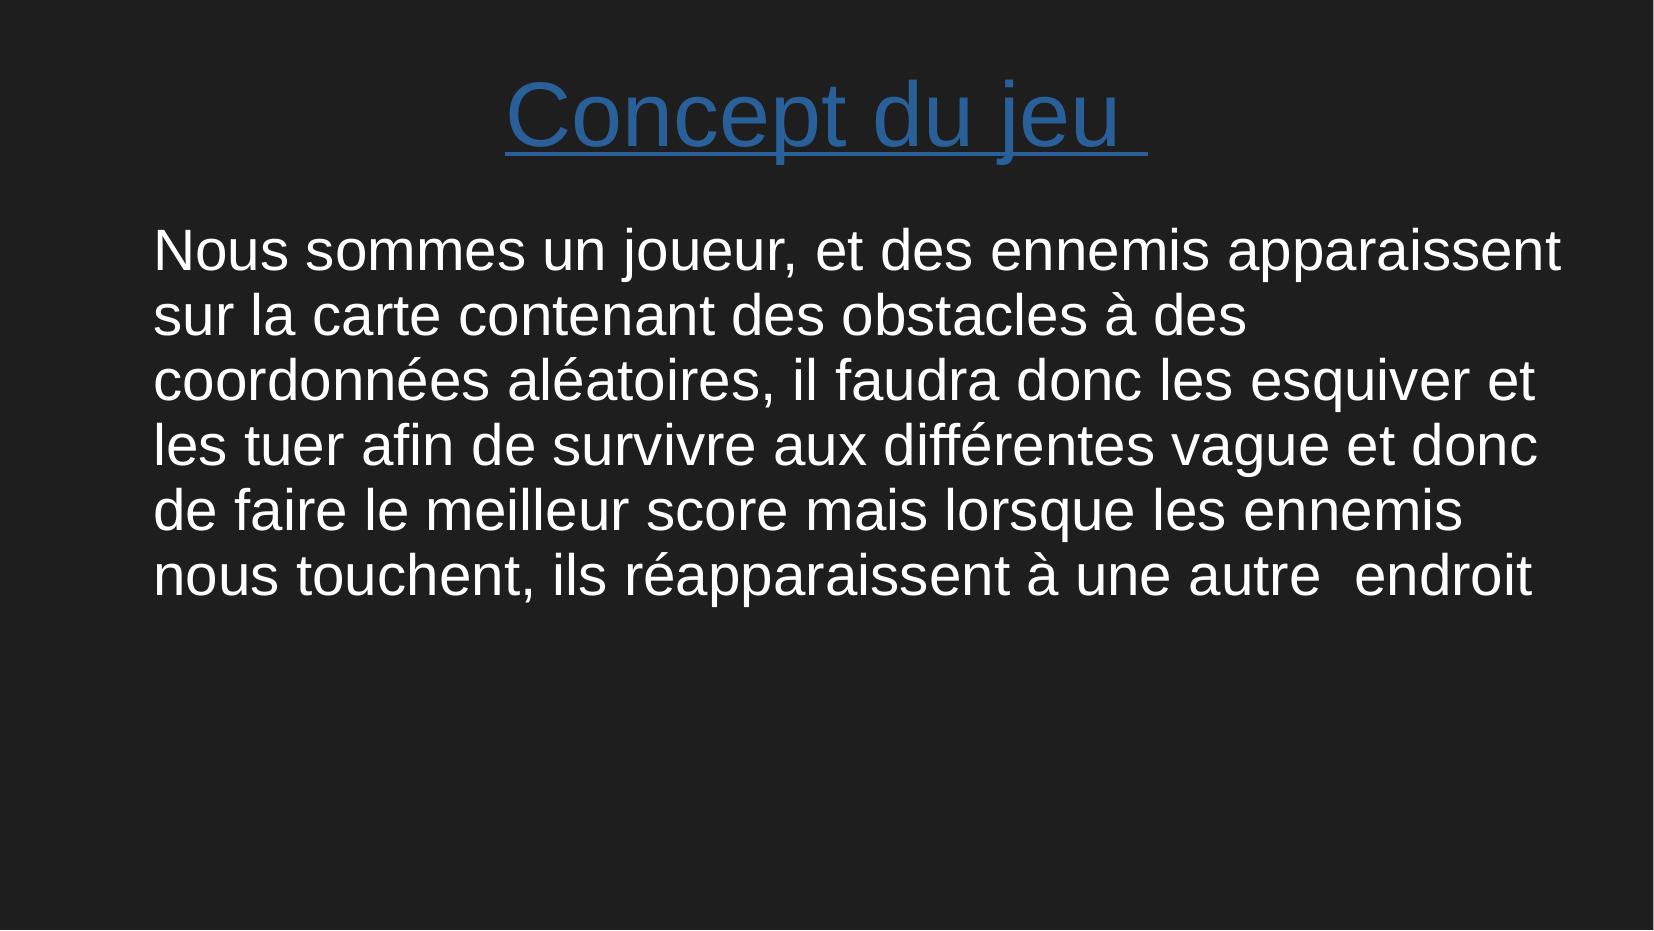

# Concept du jeu
Nous sommes un joueur, et des ennemis apparaissent sur la carte contenant des obstacles à des coordonnées aléatoires, il faudra donc les esquiver et les tuer afin de survivre aux différentes vague et donc de faire le meilleur score mais lorsque les ennemis nous touchent, ils réapparaissent à une autre endroit